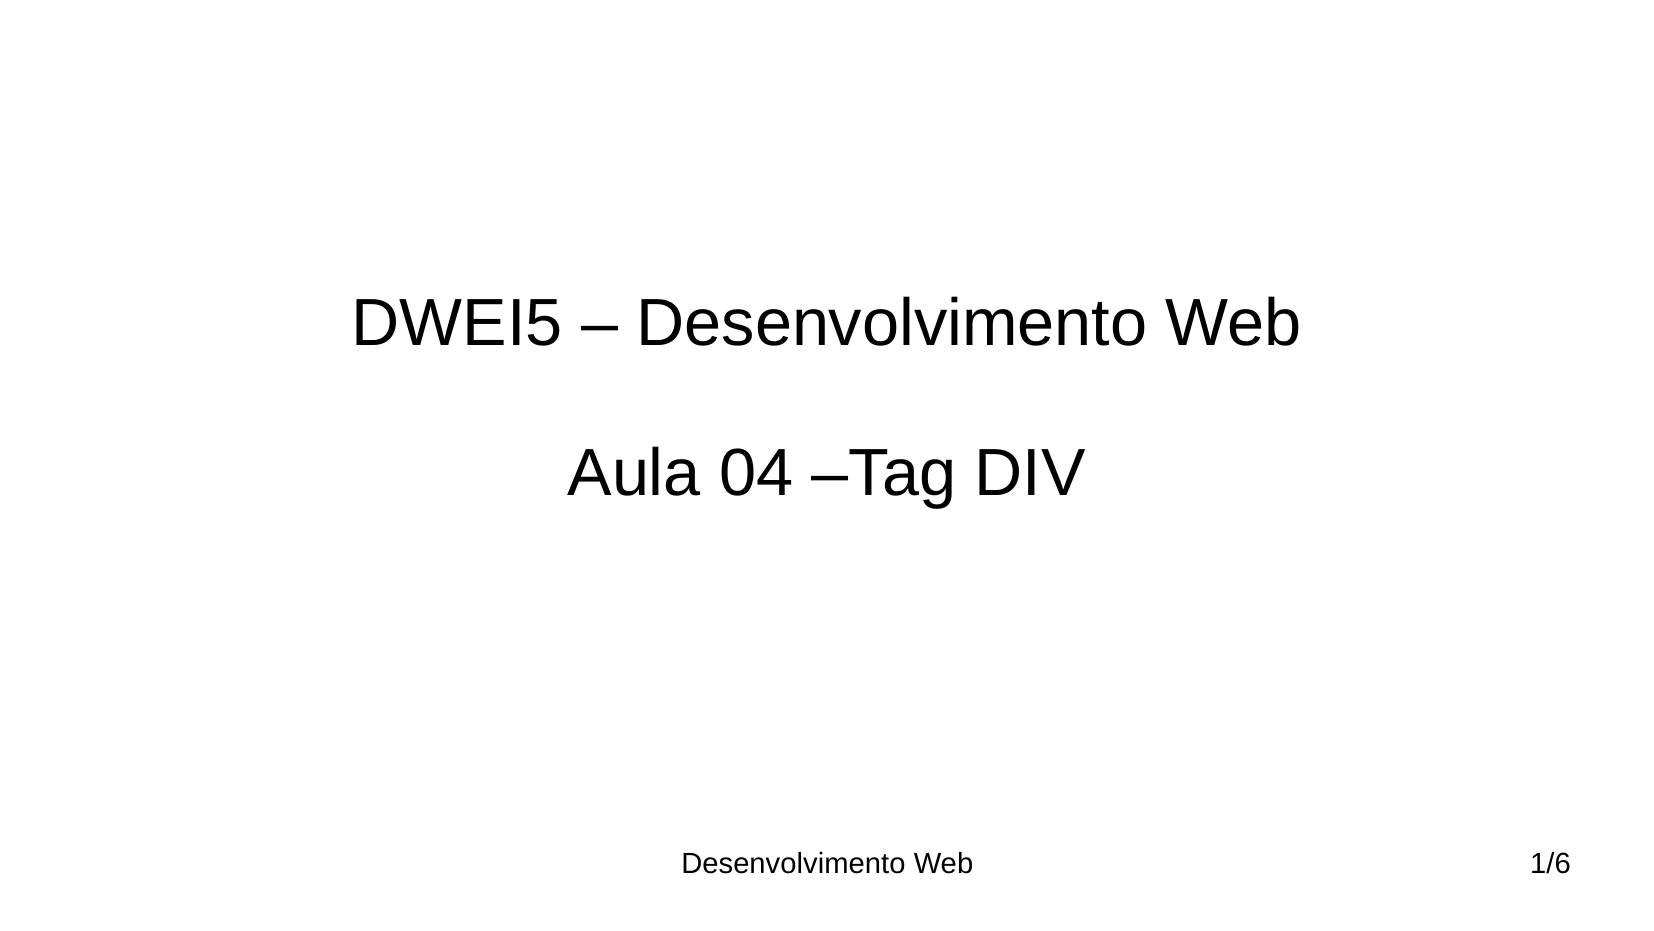

# DWEI5 – Desenvolvimento Web
Aula 04 –Tag DIV
Desenvolvimento Web
1